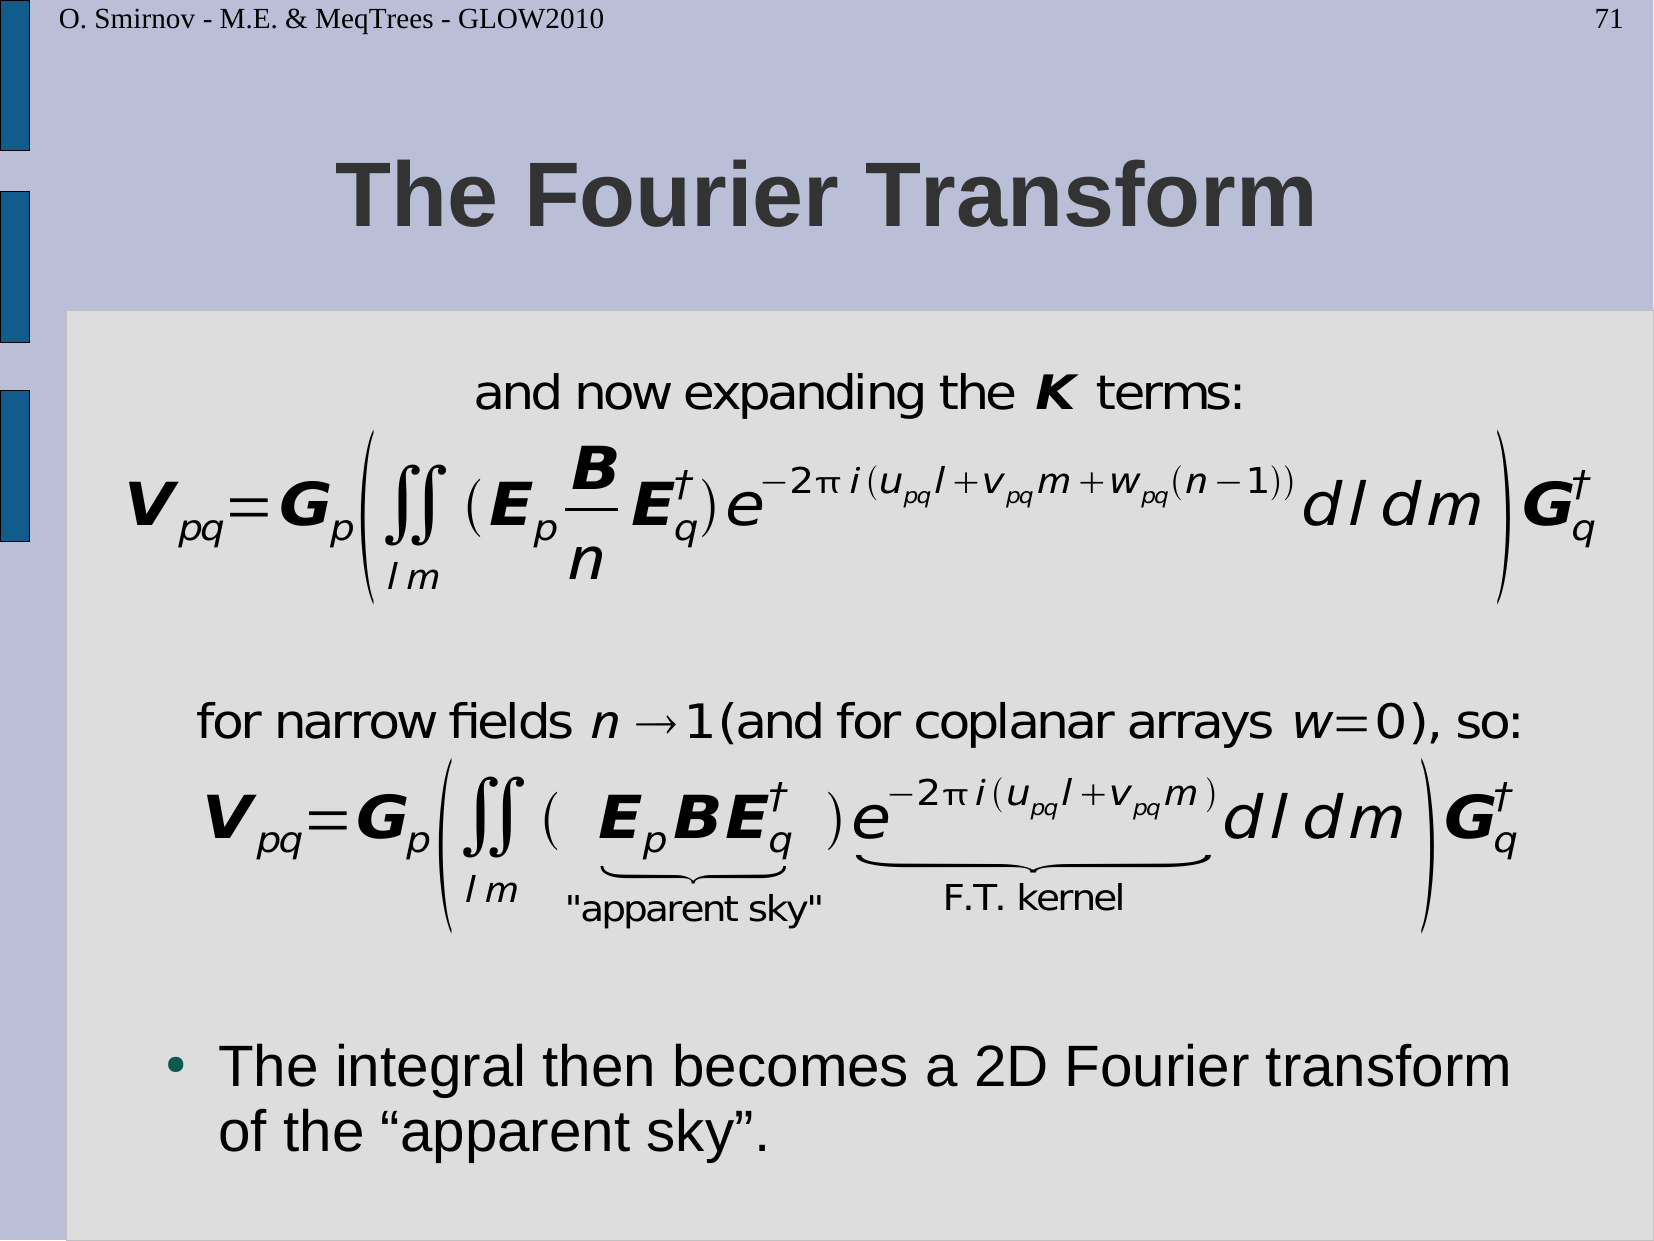

O. Smirnov - M.E. & MeqTrees - GLOW2010
71
# The Fourier Transform
The integral then becomes a 2D Fourier transform of the “apparent sky”.